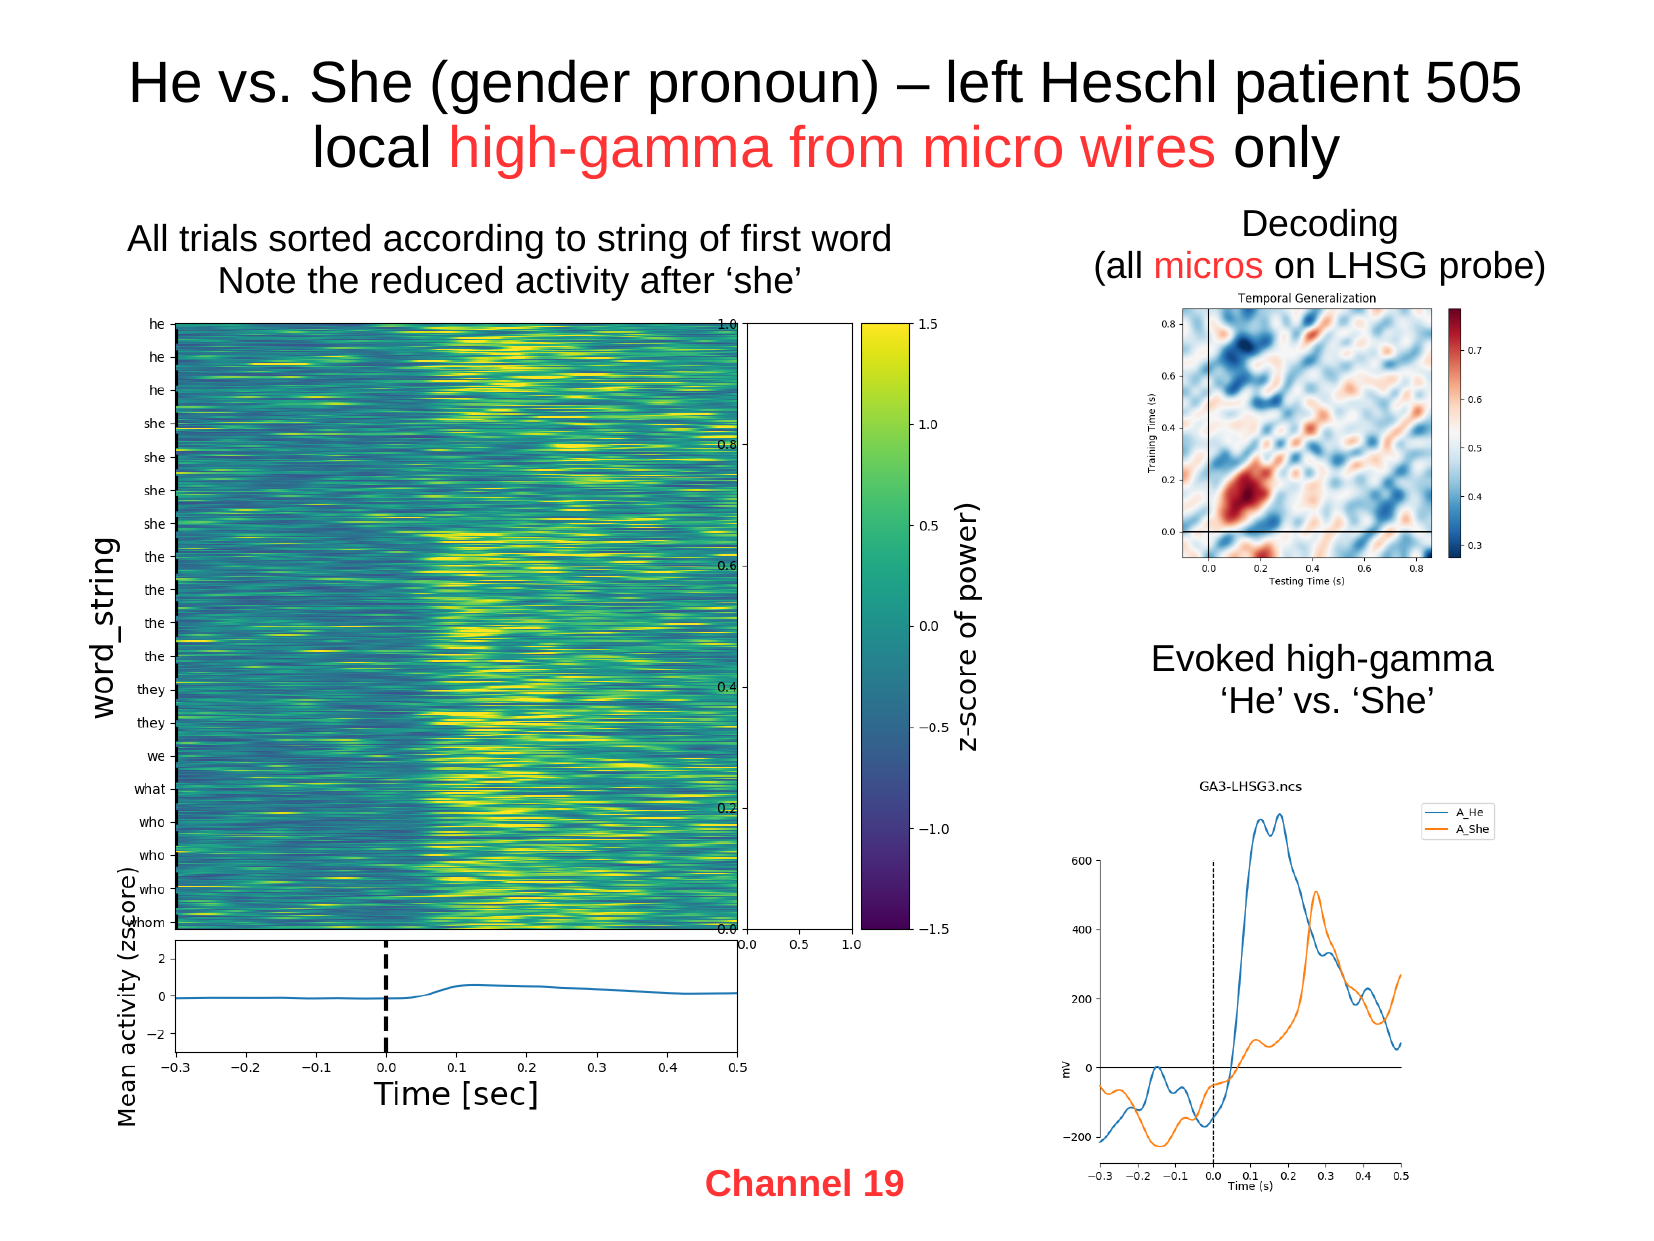

# He vs. She (gender pronoun) – left Heschl patient 505 local high-gamma from micro wires only
Decoding
(all micros on LHSG probe)
All trials sorted according to string of first word
Note the reduced activity after ‘she’
Evoked high-gamma
‘He’ vs. ‘She’
Channel 19